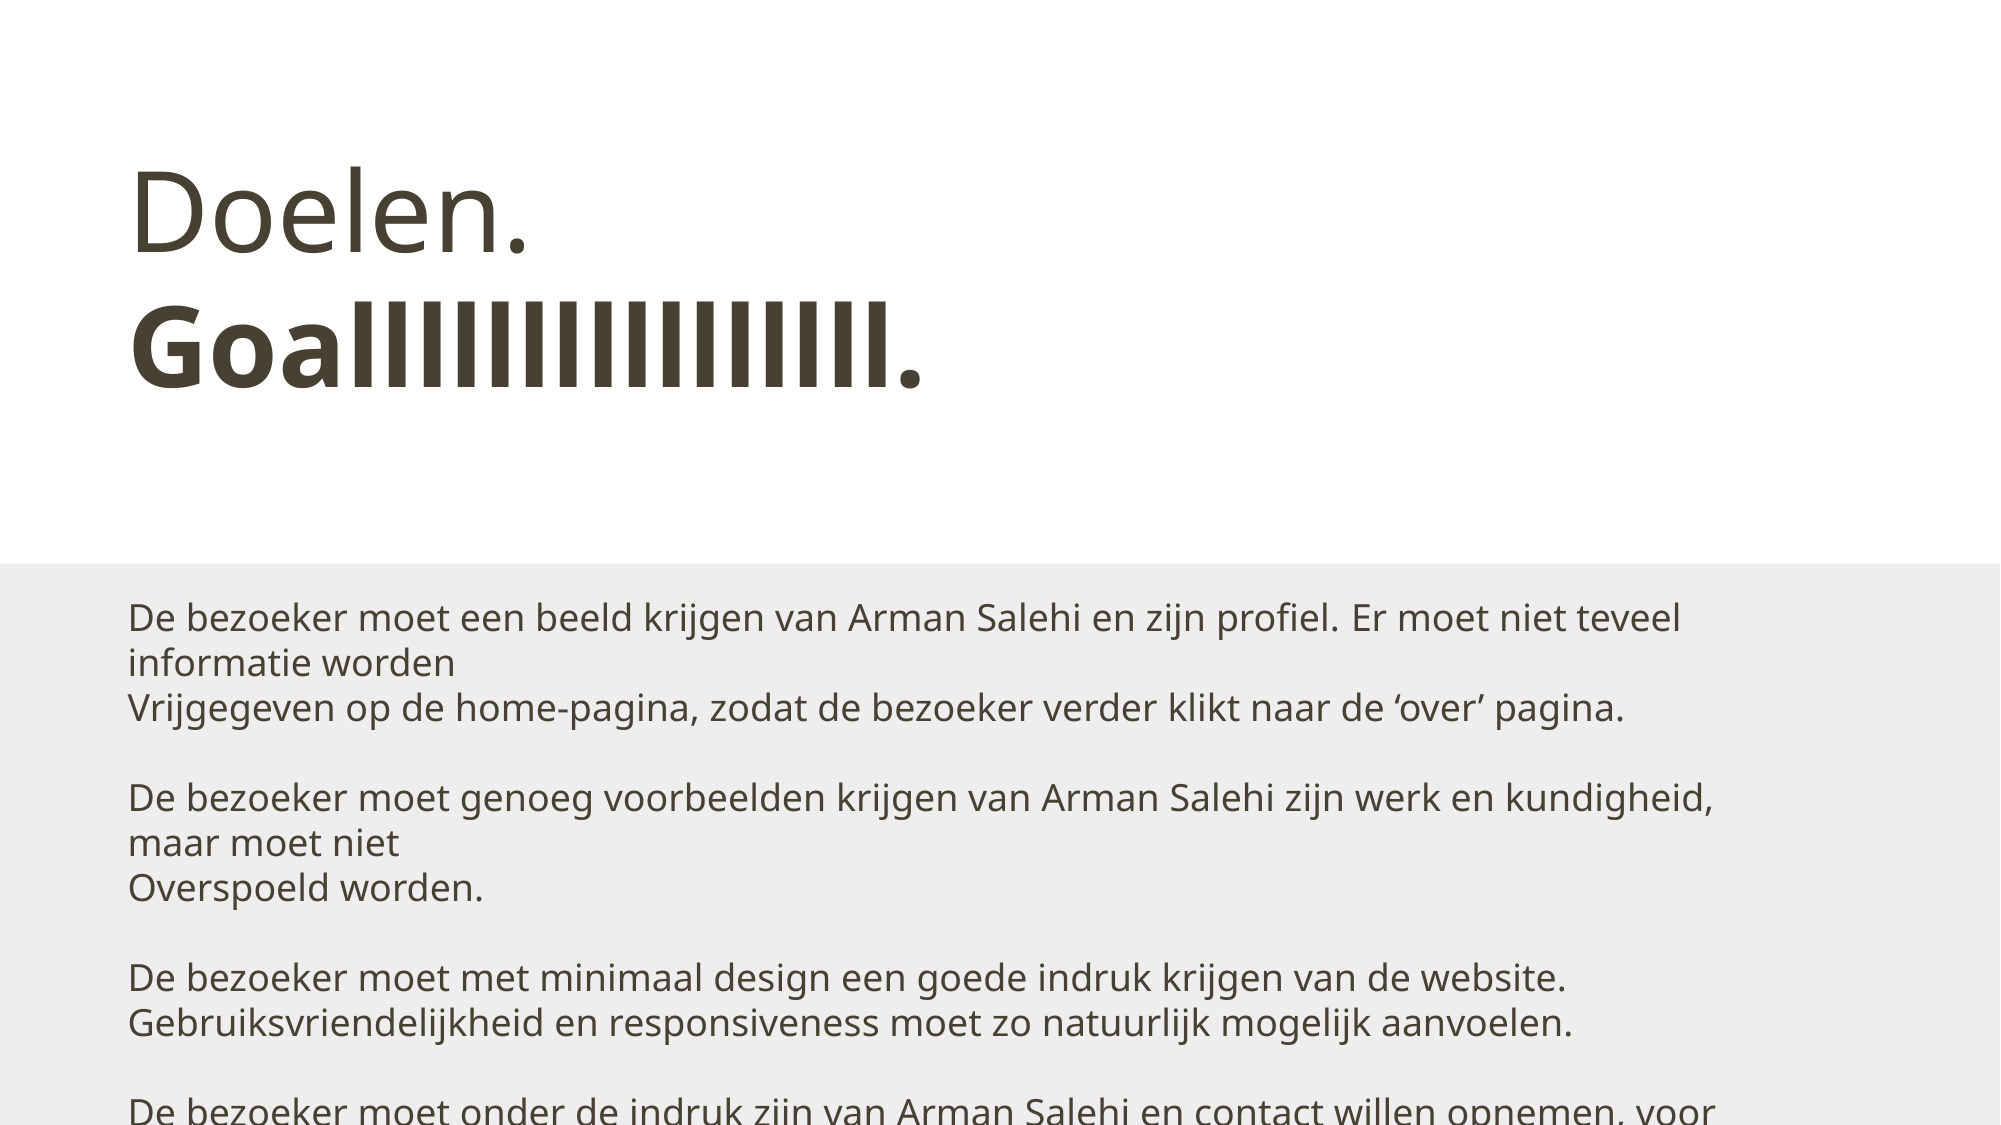

Doelen.
Goallllllllllllllll.
De bezoeker moet een beeld krijgen van Arman Salehi en zijn profiel. Er moet niet teveel informatie worden
Vrijgegeven op de home-pagina, zodat de bezoeker verder klikt naar de ‘over’ pagina.
De bezoeker moet genoeg voorbeelden krijgen van Arman Salehi zijn werk en kundigheid, maar moet niet
Overspoeld worden.
De bezoeker moet met minimaal design een goede indruk krijgen van de website. Gebruiksvriendelijkheid en responsiveness moet zo natuurlijk mogelijk aanvoelen.
De bezoeker moet onder de indruk zijn van Arman Salehi en contact willen opnemen, voor een samenwerking.